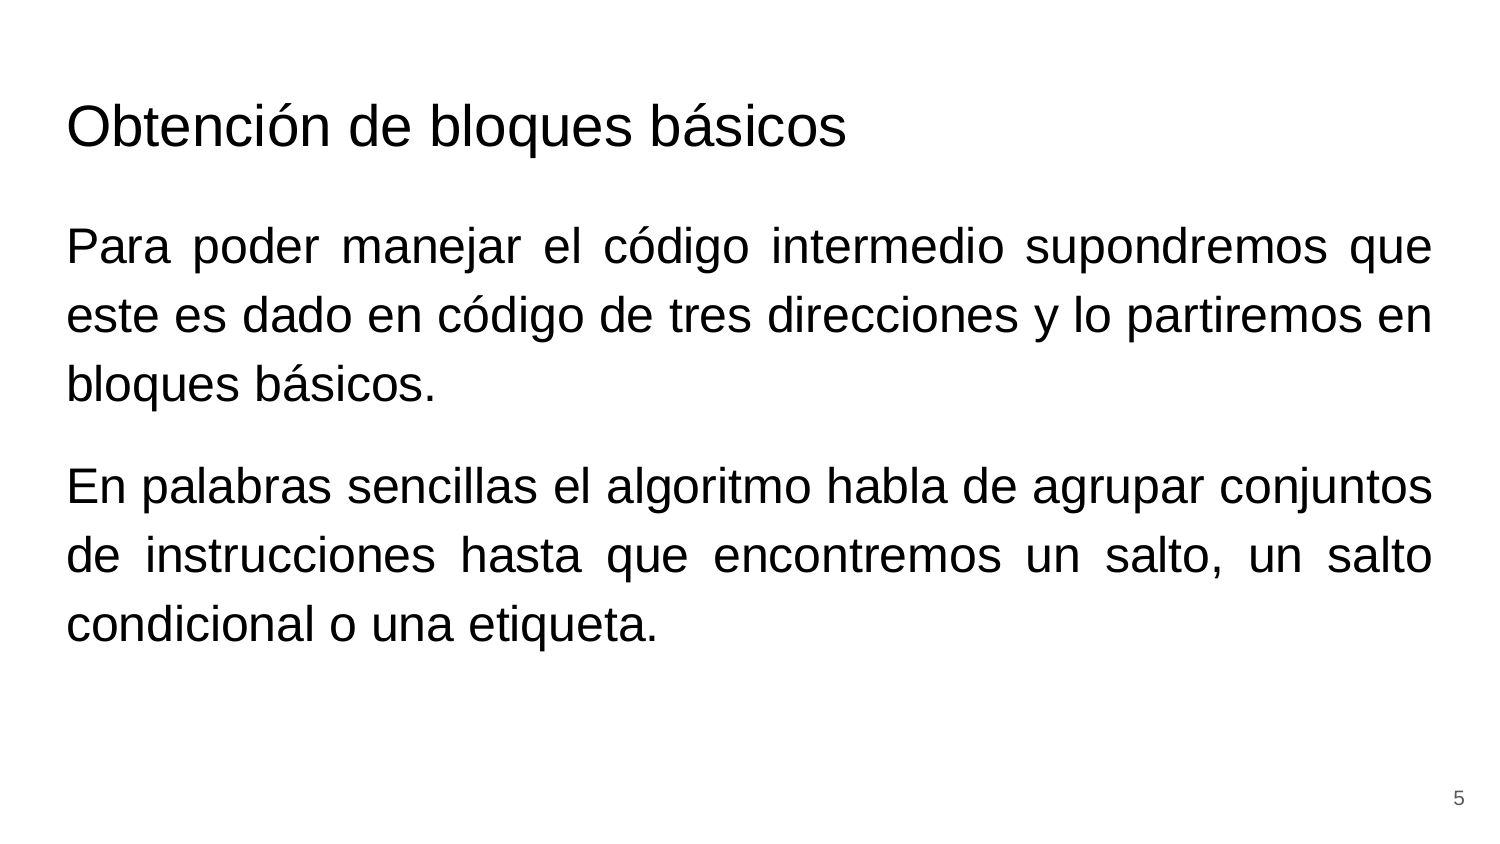

# Obtención de bloques básicos
Para poder manejar el código intermedio supondremos que este es dado en código de tres direcciones y lo partiremos en bloques básicos.
En palabras sencillas el algoritmo habla de agrupar conjuntos de instrucciones hasta que encontremos un salto, un salto condicional o una etiqueta.